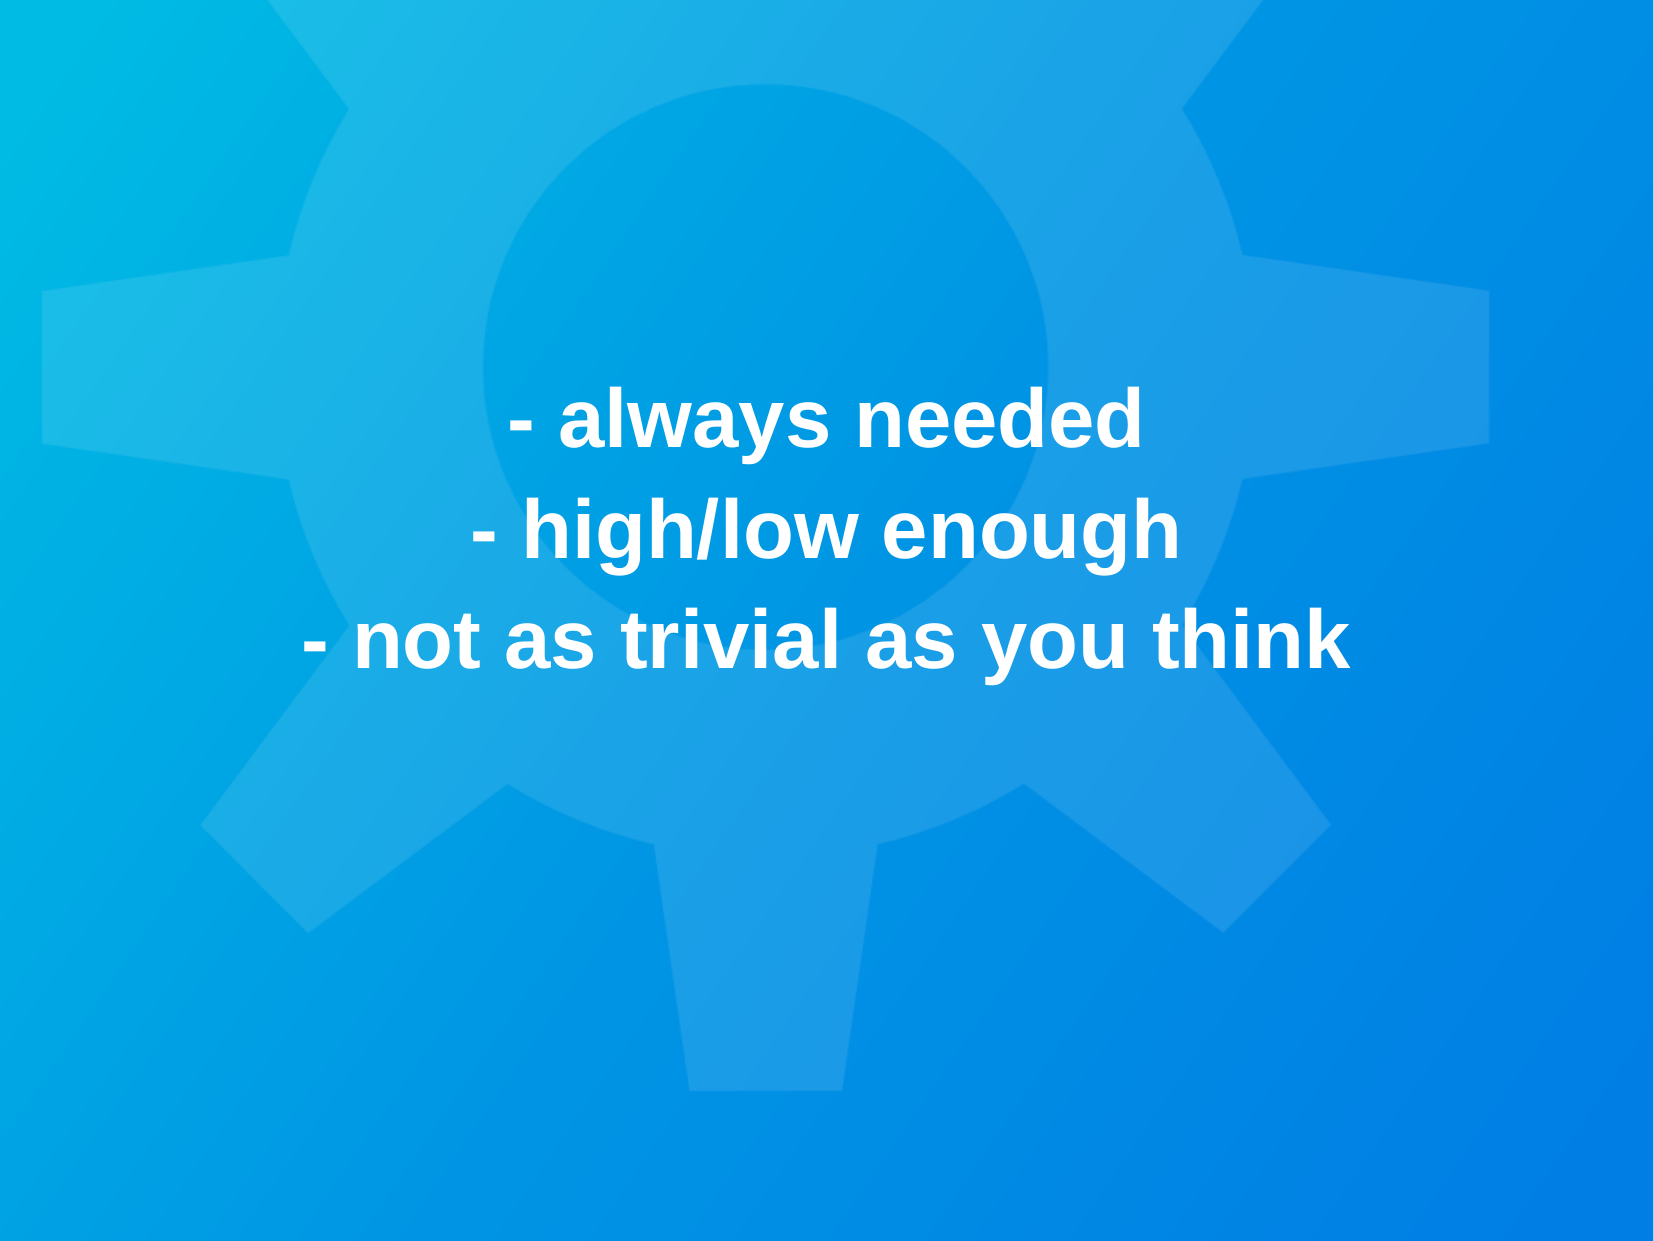

# - always needed
- high/low enough
- not as trivial as you think